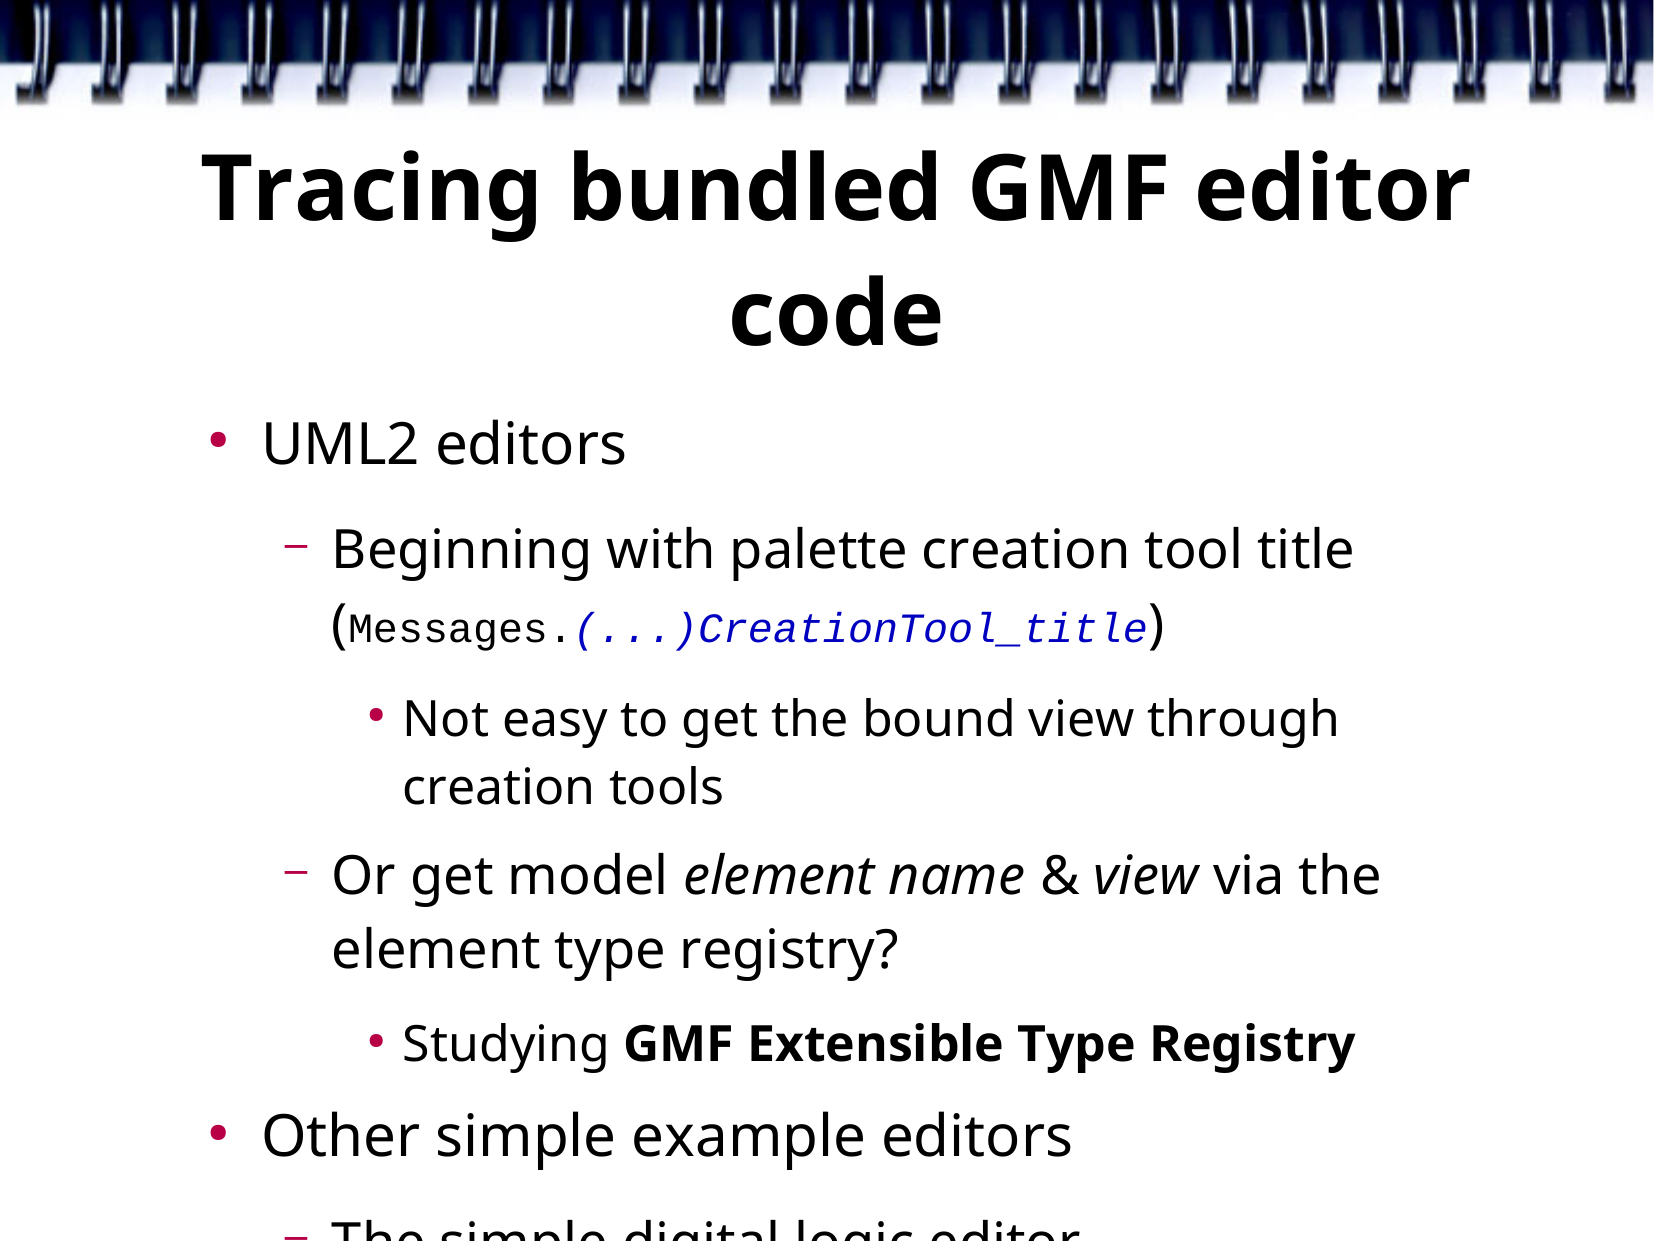

# Tracing bundled GMF editor code
UML2 editors
Beginning with palette creation tool title (Messages.(...)CreationTool_title)
Not easy to get the bound view through creation tools
Or get model element name & view via the element type registry?
Studying GMF Extensible Type Registry
Other simple example editors
The simple digital logic editor